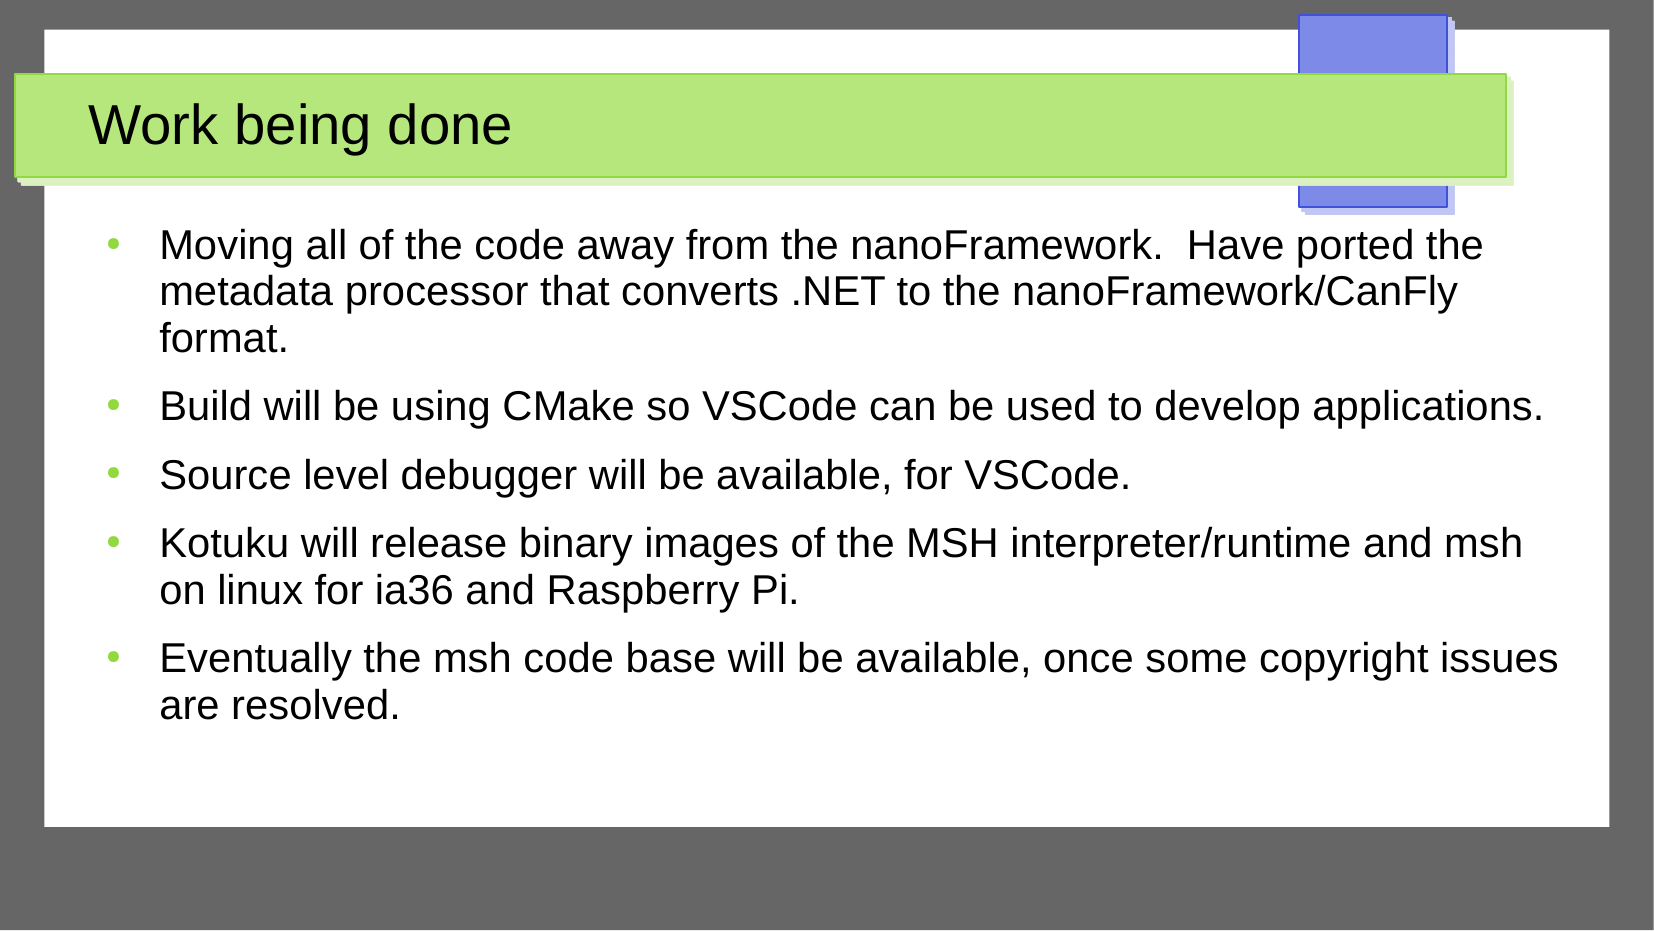

# Work being done
Moving all of the code away from the nanoFramework. Have ported the metadata processor that converts .NET to the nanoFramework/CanFly format.
Build will be using CMake so VSCode can be used to develop applications.
Source level debugger will be available, for VSCode.
Kotuku will release binary images of the MSH interpreter/runtime and msh on linux for ia36 and Raspberry Pi.
Eventually the msh code base will be available, once some copyright issues are resolved.